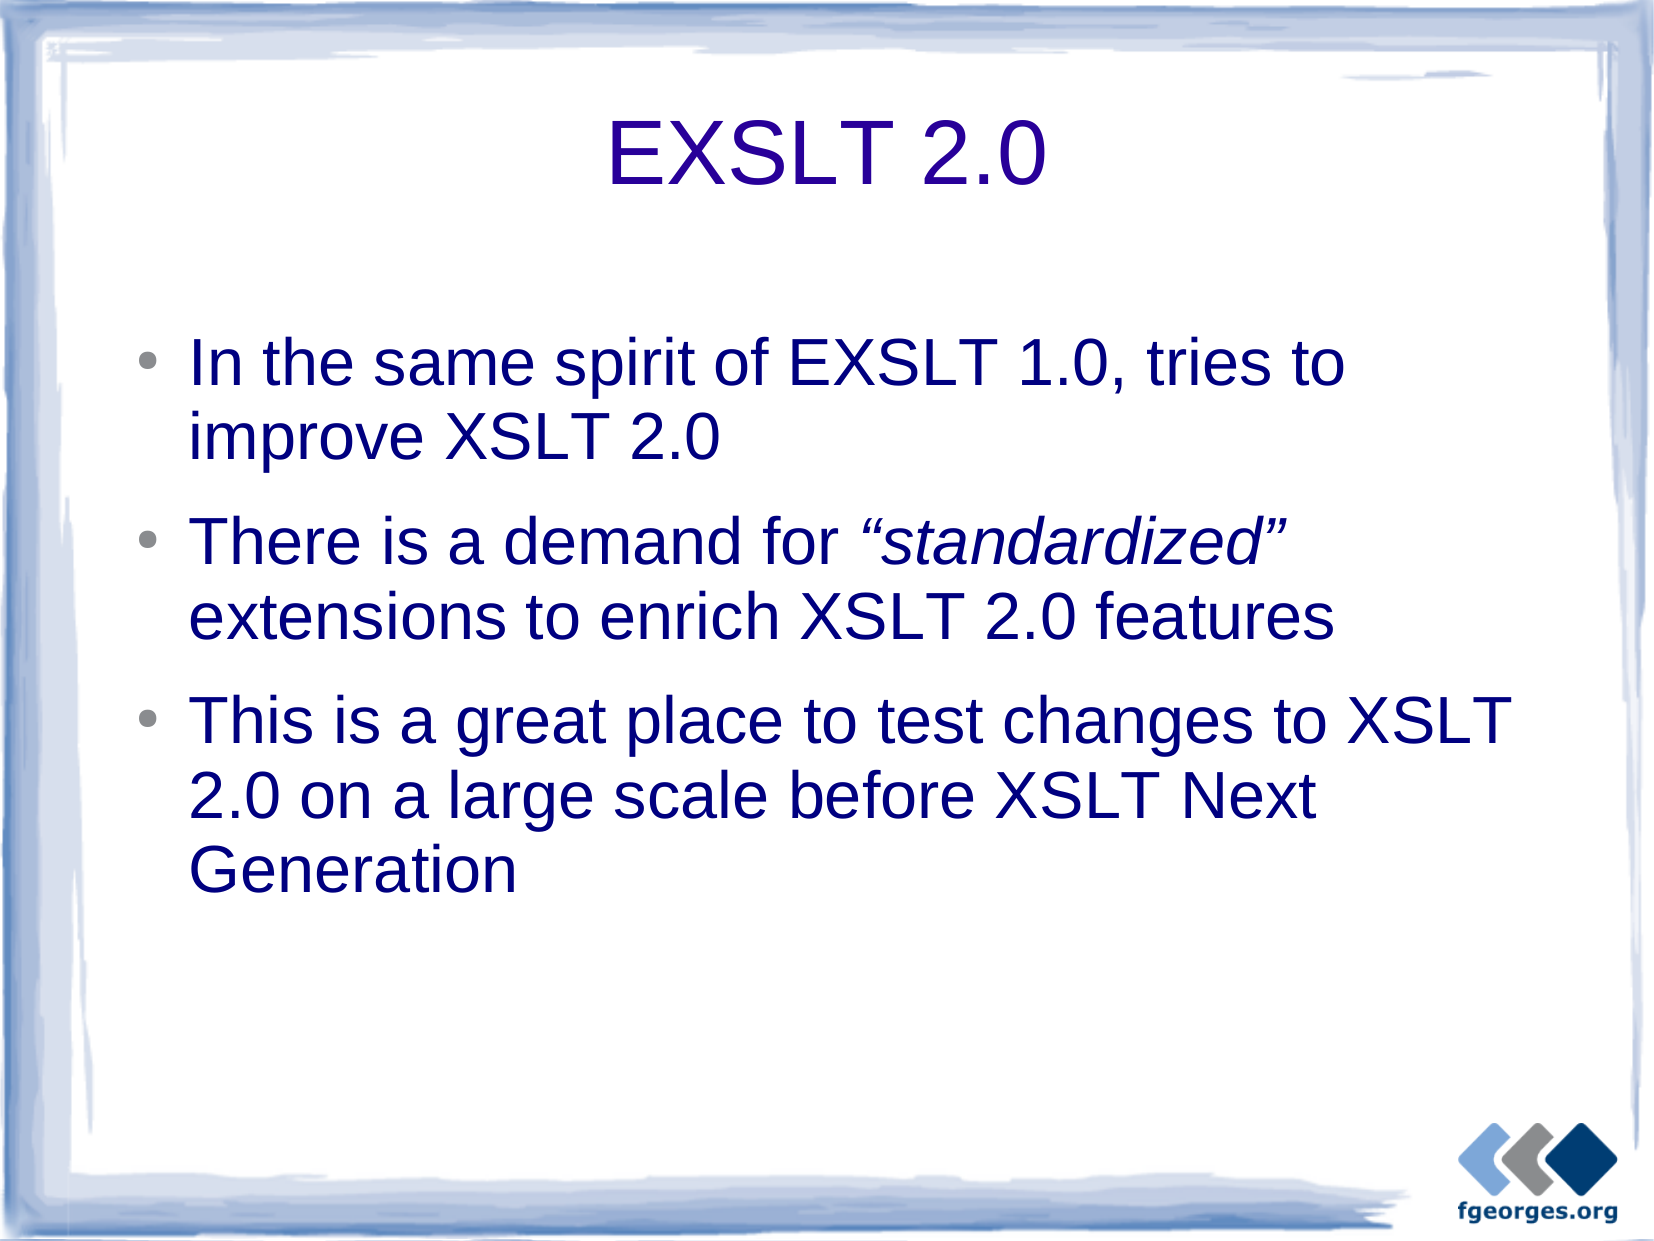

# EXSLT 2.0
In the same spirit of EXSLT 1.0, tries to improve XSLT 2.0
There is a demand for “standardized” extensions to enrich XSLT 2.0 features
This is a great place to test changes to XSLT 2.0 on a large scale before XSLT Next Generation